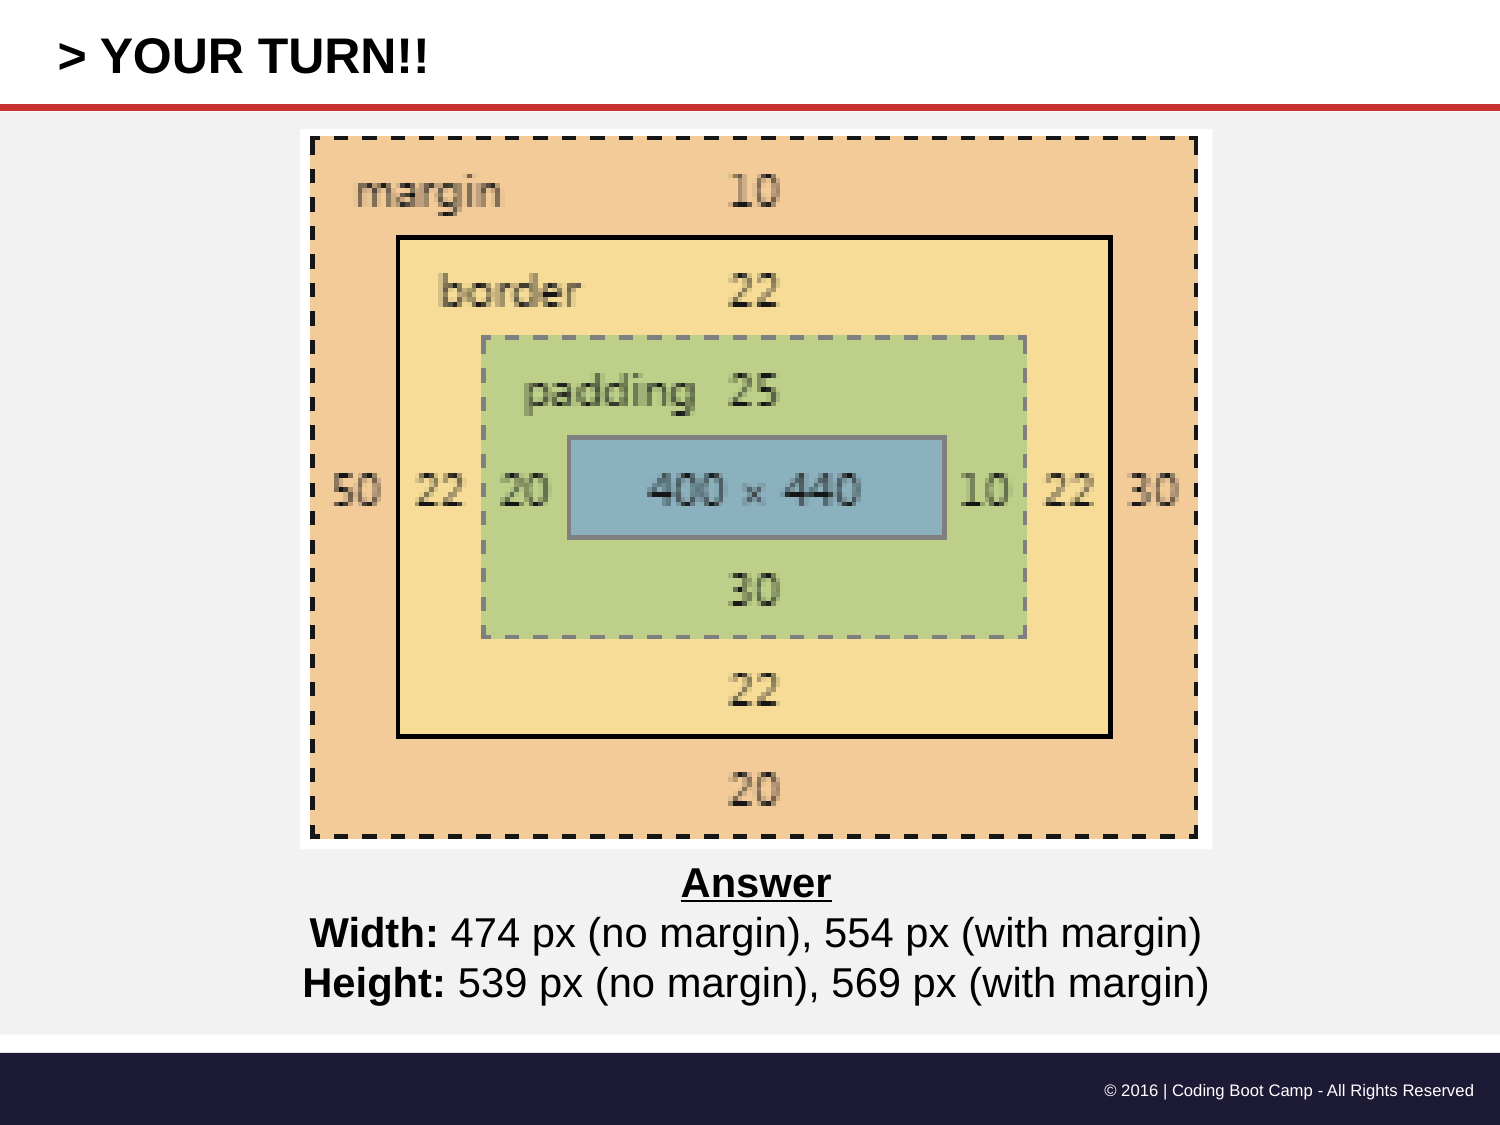

> YOUR TURN!!
Answer
Width: 474 px (no margin), 554 px (with margin)
Height: 539 px (no margin), 569 px (with margin)